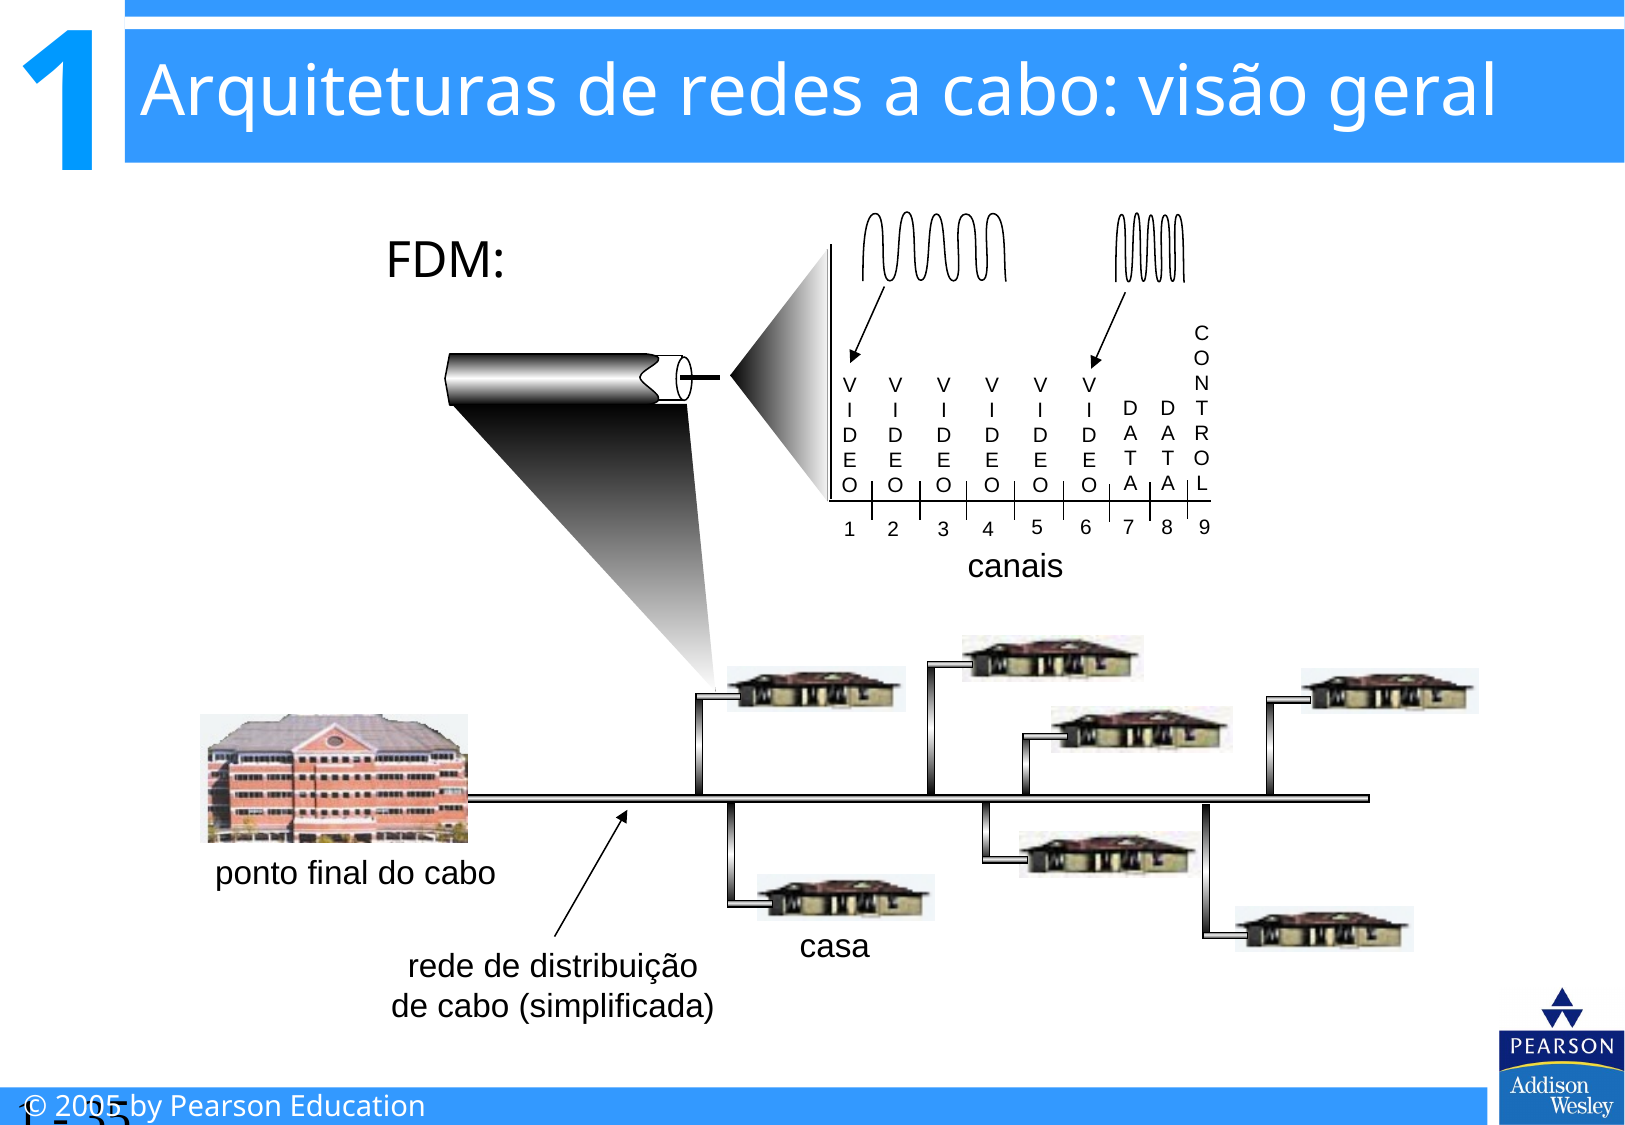

Arquiteturas de redes a cabo: visão geral
FDM:
C
O
N
T
R
O
L
D
A
T
A
D
A
T
A
V
I
D
E
O
V
I
D
E
O
V
I
D
E
O
V
I
D
E
O
V
I
D
E
O
V
I
D
E
O
5
6
7
8
9
1
2
3
4
canais
ponto final do cabo
casa
rede de distribuição
de cabo (simplificada)
35